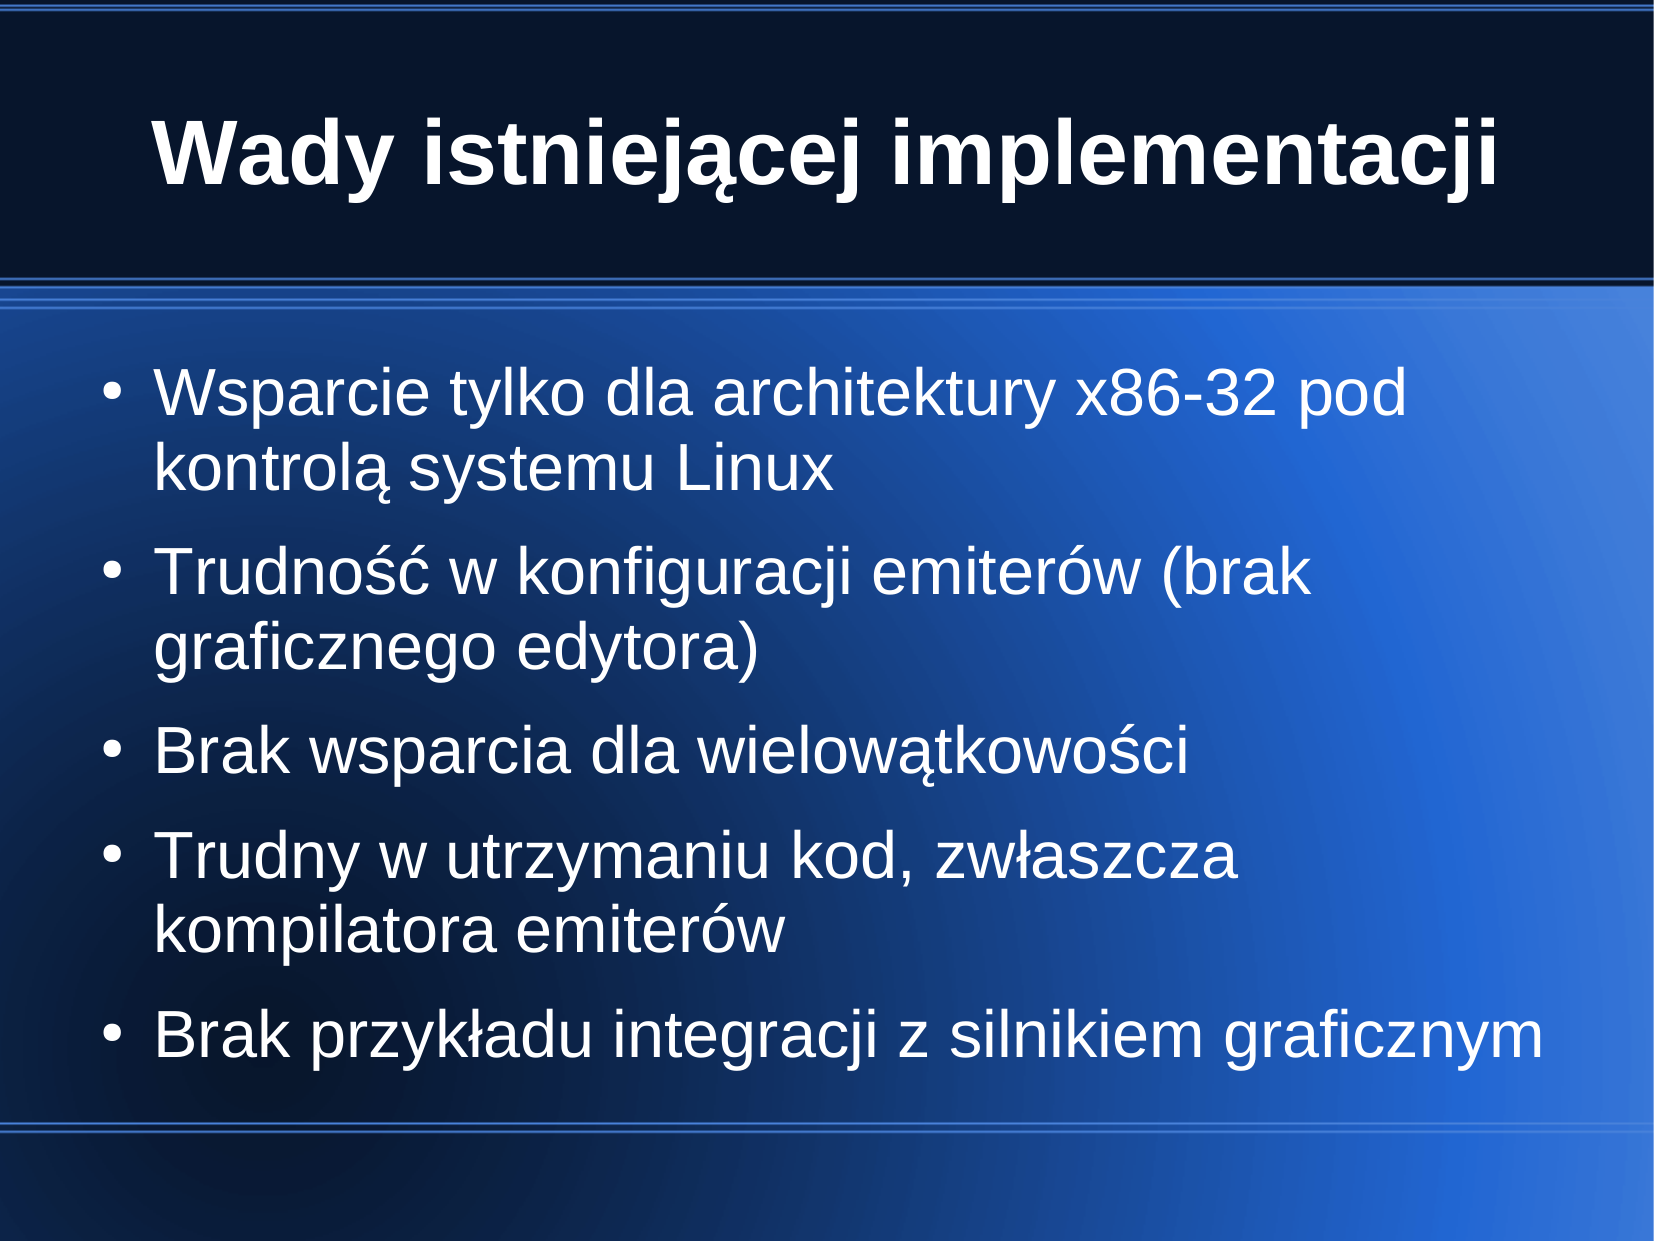

# Wady istniejącej implementacji
Wsparcie tylko dla architektury x86-32 pod kontrolą systemu Linux
Trudność w konfiguracji emiterów (brak graficznego edytora)
Brak wsparcia dla wielowątkowości
Trudny w utrzymaniu kod, zwłaszcza kompilatora emiterów
Brak przykładu integracji z silnikiem graficznym